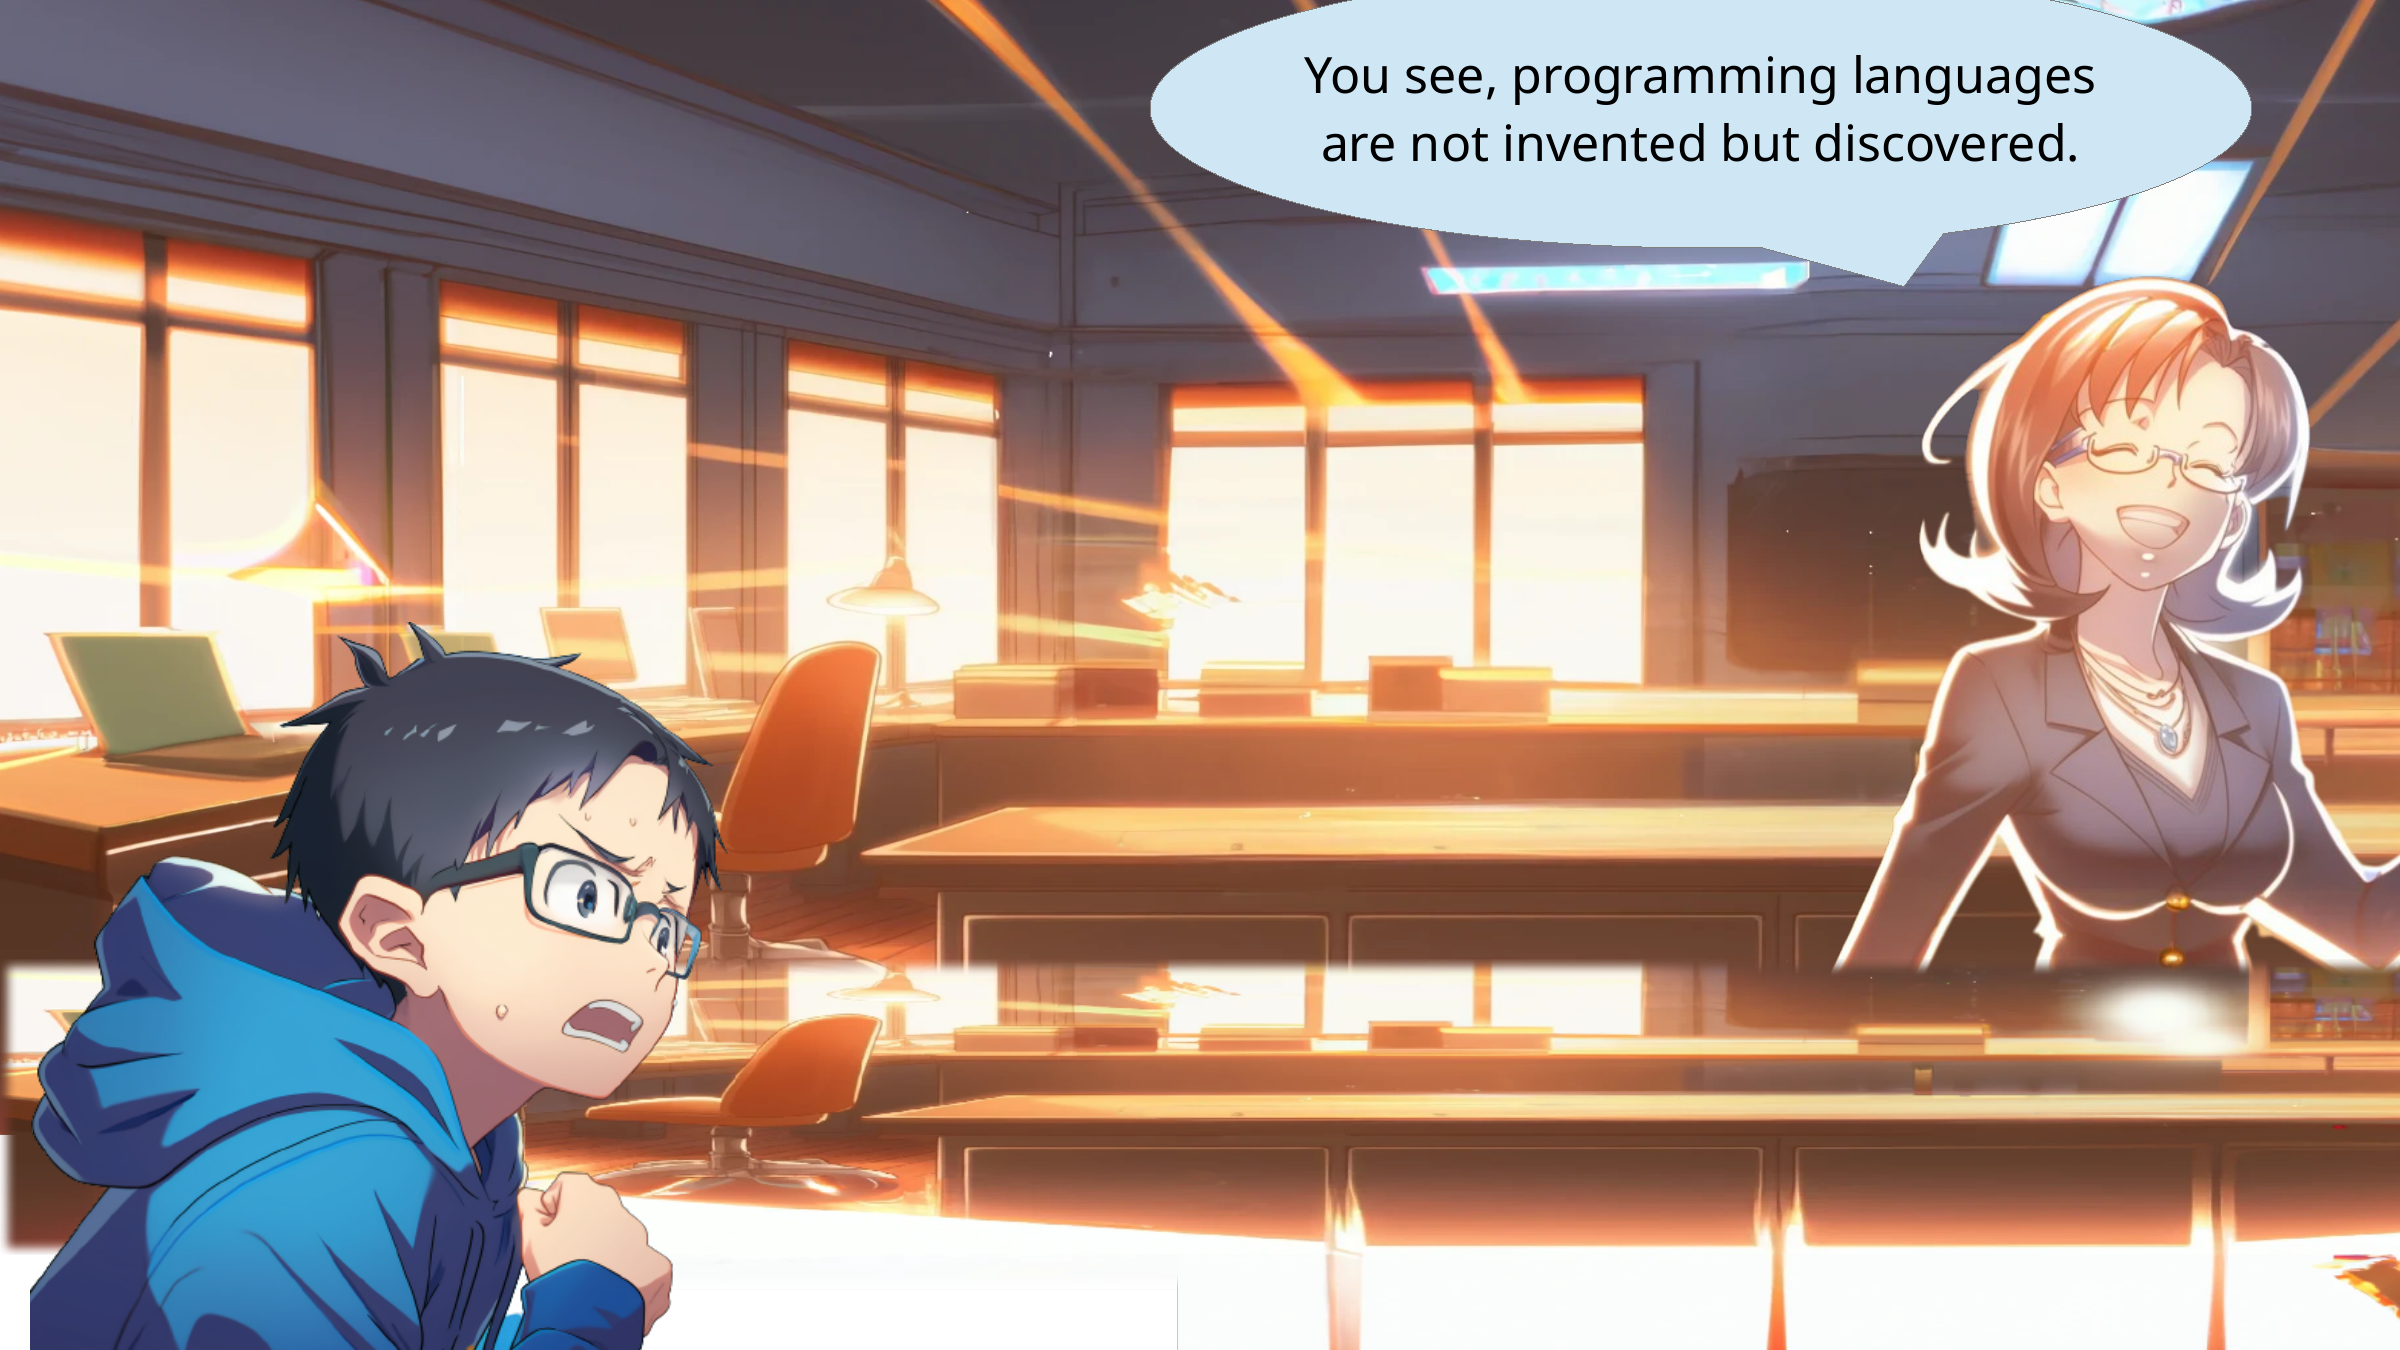

You see, programming languages
are not invented but discovered.